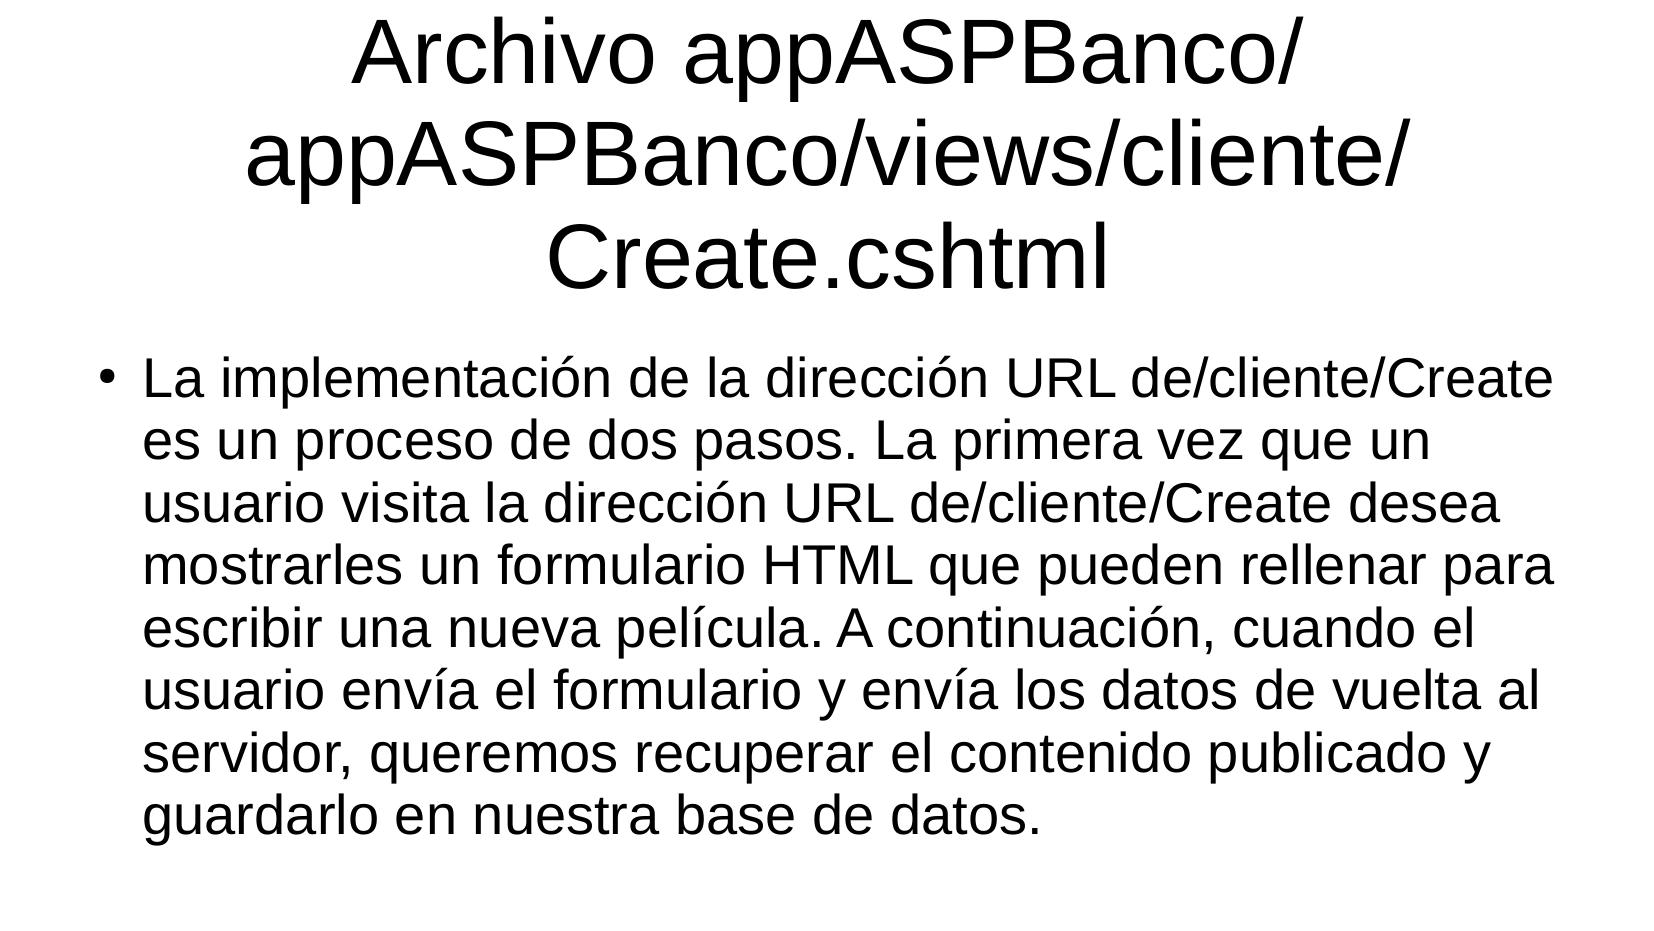

# Archivo appASPBanco/ appASPBanco/views/cliente/ Create.cshtml
La implementación de la dirección URL de/cliente/Create es un proceso de dos pasos. La primera vez que un usuario visita la dirección URL de/cliente/Create desea mostrarles un formulario HTML que pueden rellenar para escribir una nueva película. A continuación, cuando el usuario envía el formulario y envía los datos de vuelta al servidor, queremos recuperar el contenido publicado y guardarlo en nuestra base de datos.